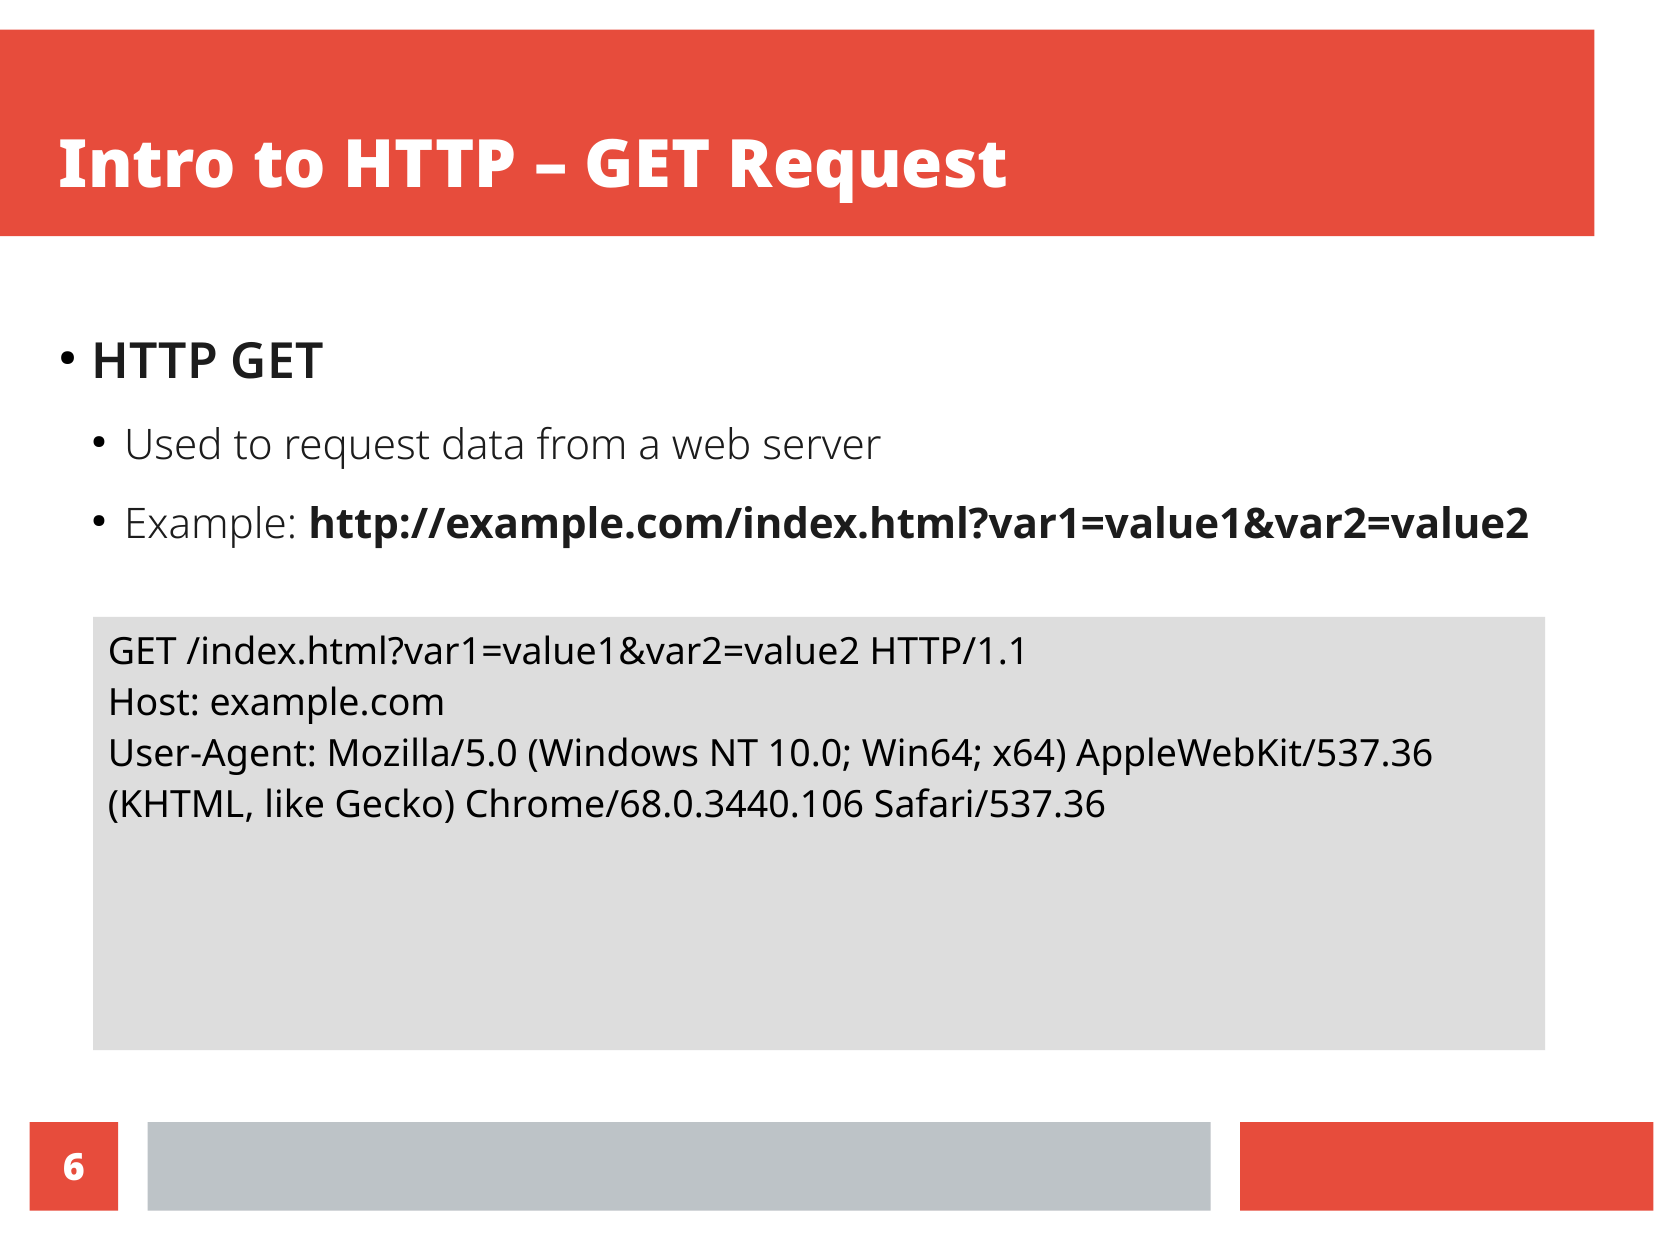

# Intro to HTTP – GET Request
HTTP GET
Used to request data from a web server
Example: http://example.com/index.html?var1=value1&var2=value2
GET /index.html?var1=value1&var2=value2 HTTP/1.1
Host: example.com
User-Agent: Mozilla/5.0 (Windows NT 10.0; Win64; x64) AppleWebKit/537.36 (KHTML, like Gecko) Chrome/68.0.3440.106 Safari/537.36
6